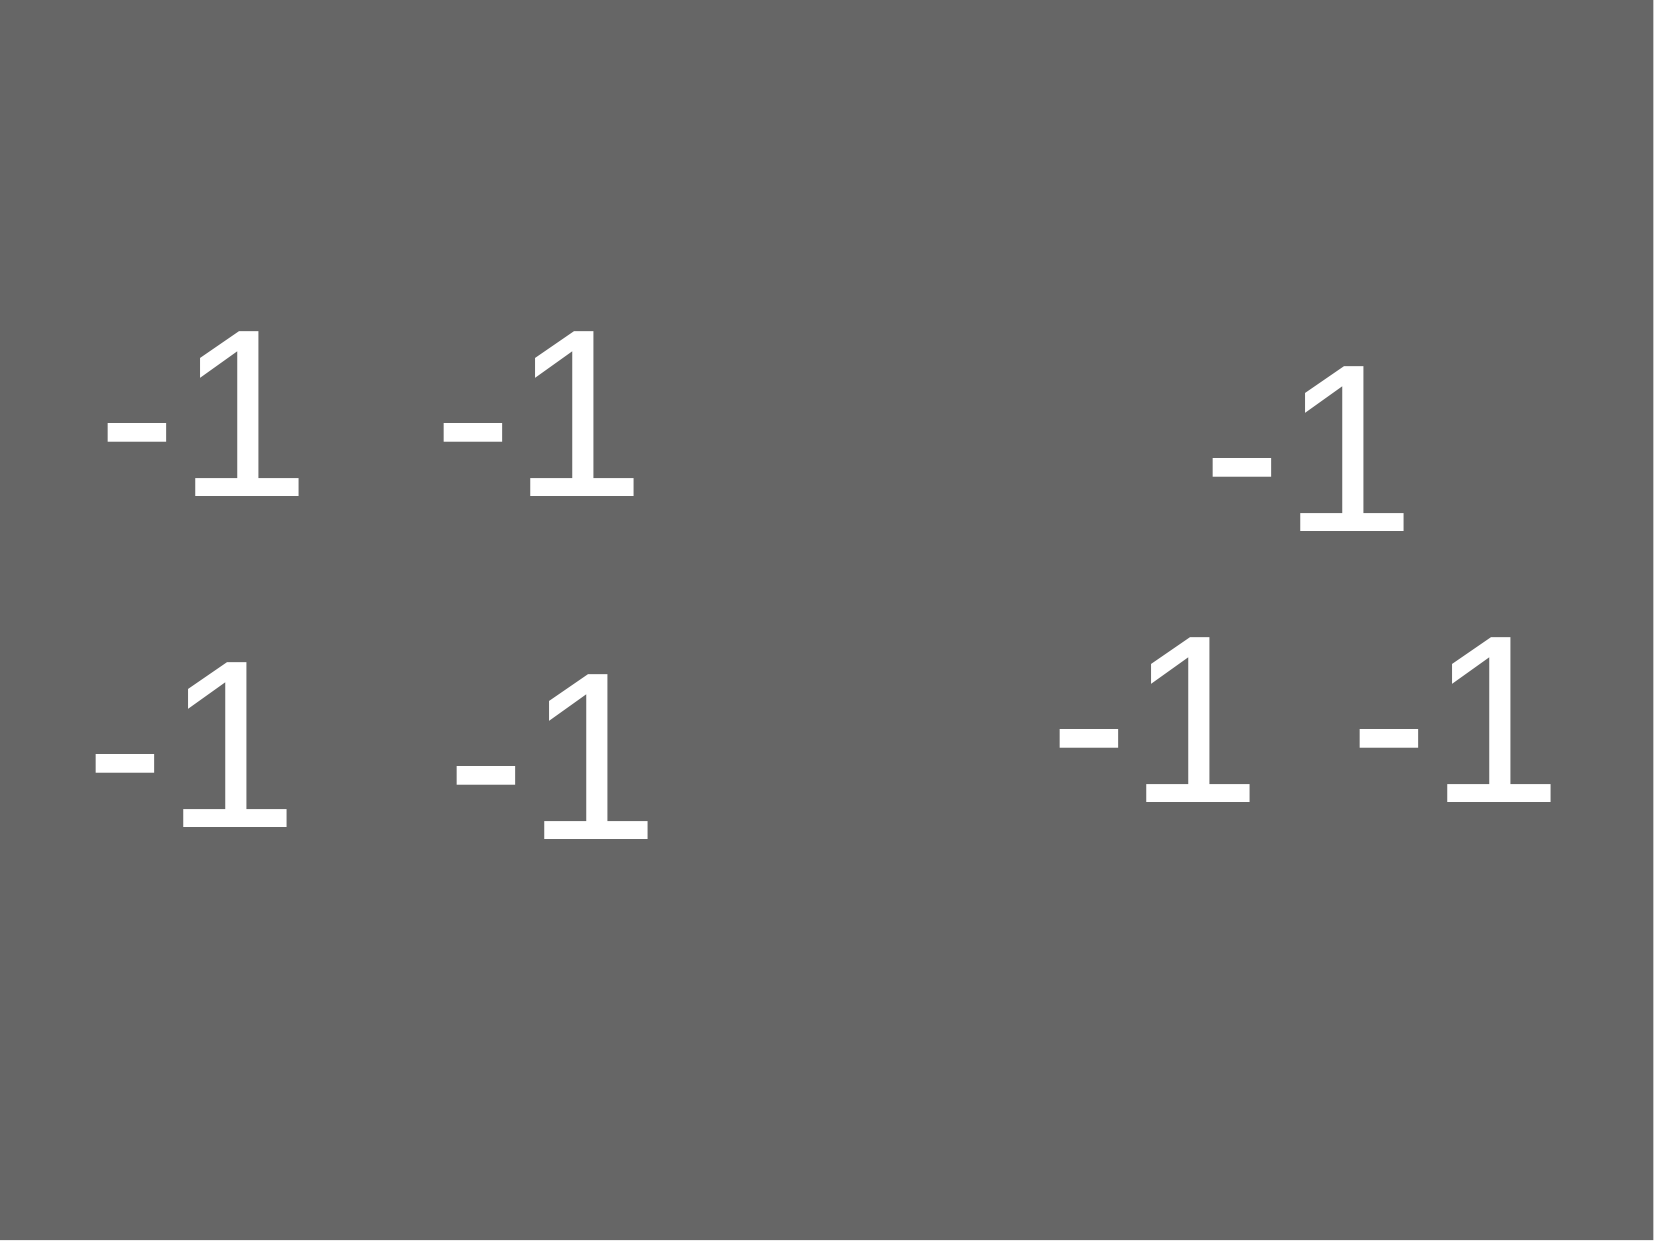

-1
-1
-1
+6
-1
-1
-1
-1